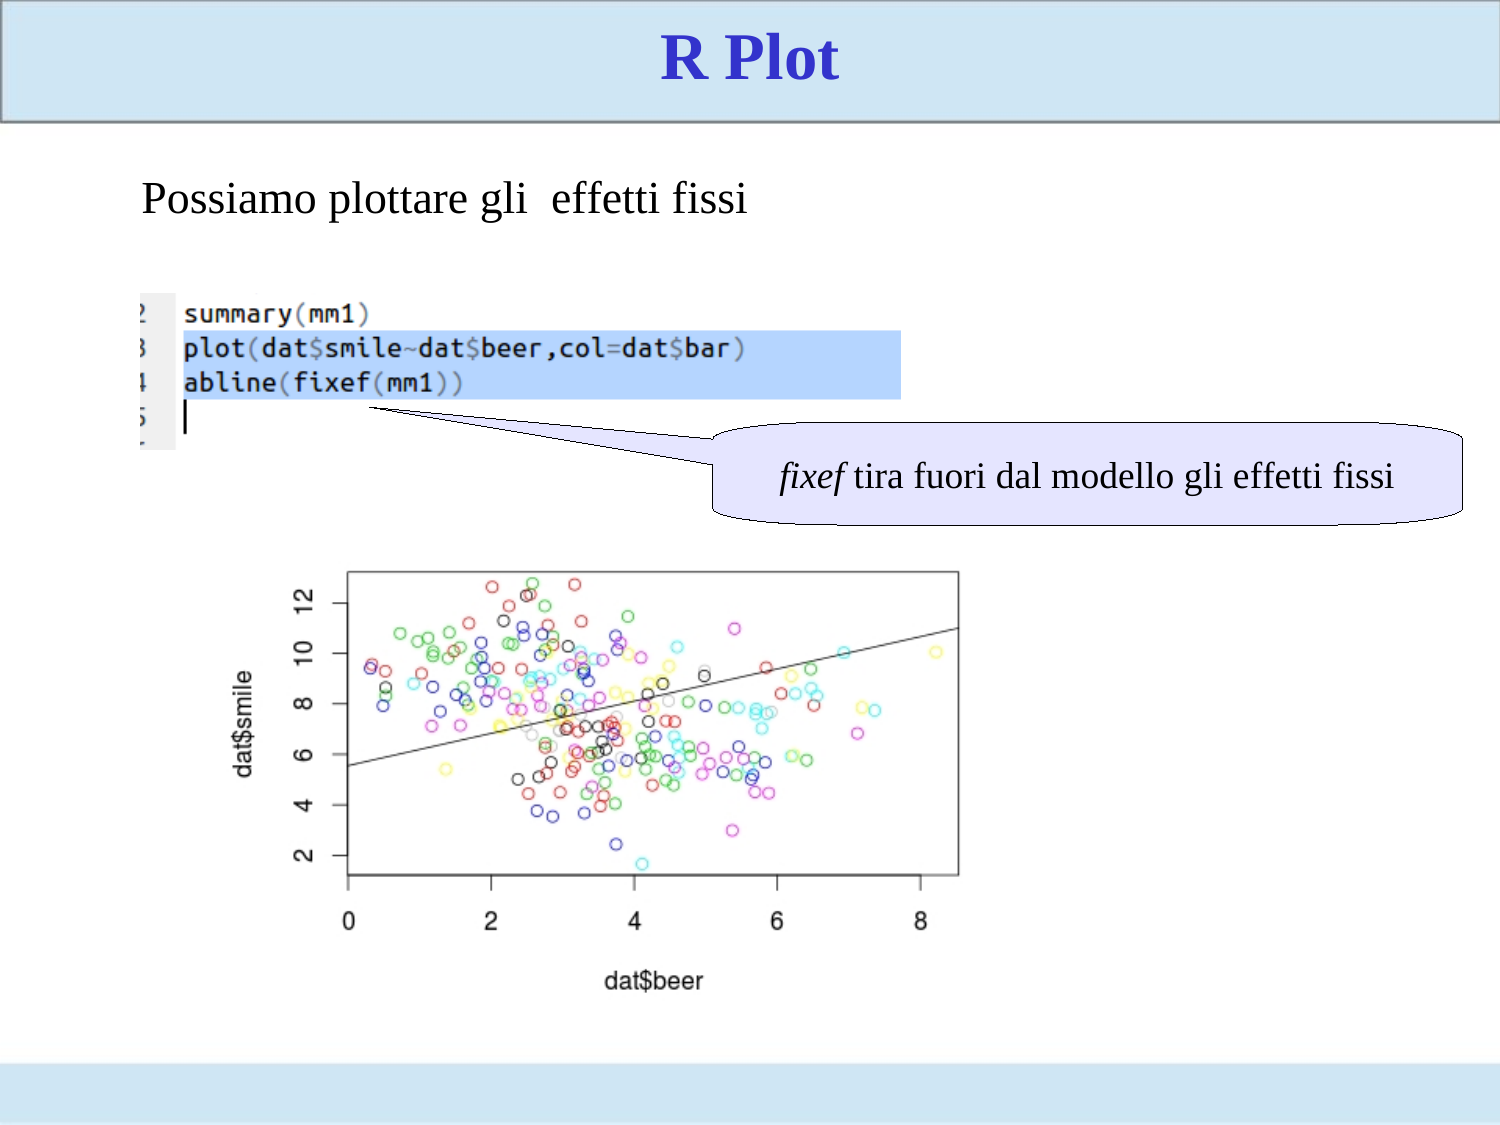

# R Plot
Possiamo plottare gli effetti fissi
fixef tira fuori dal modello gli effetti fissi
46